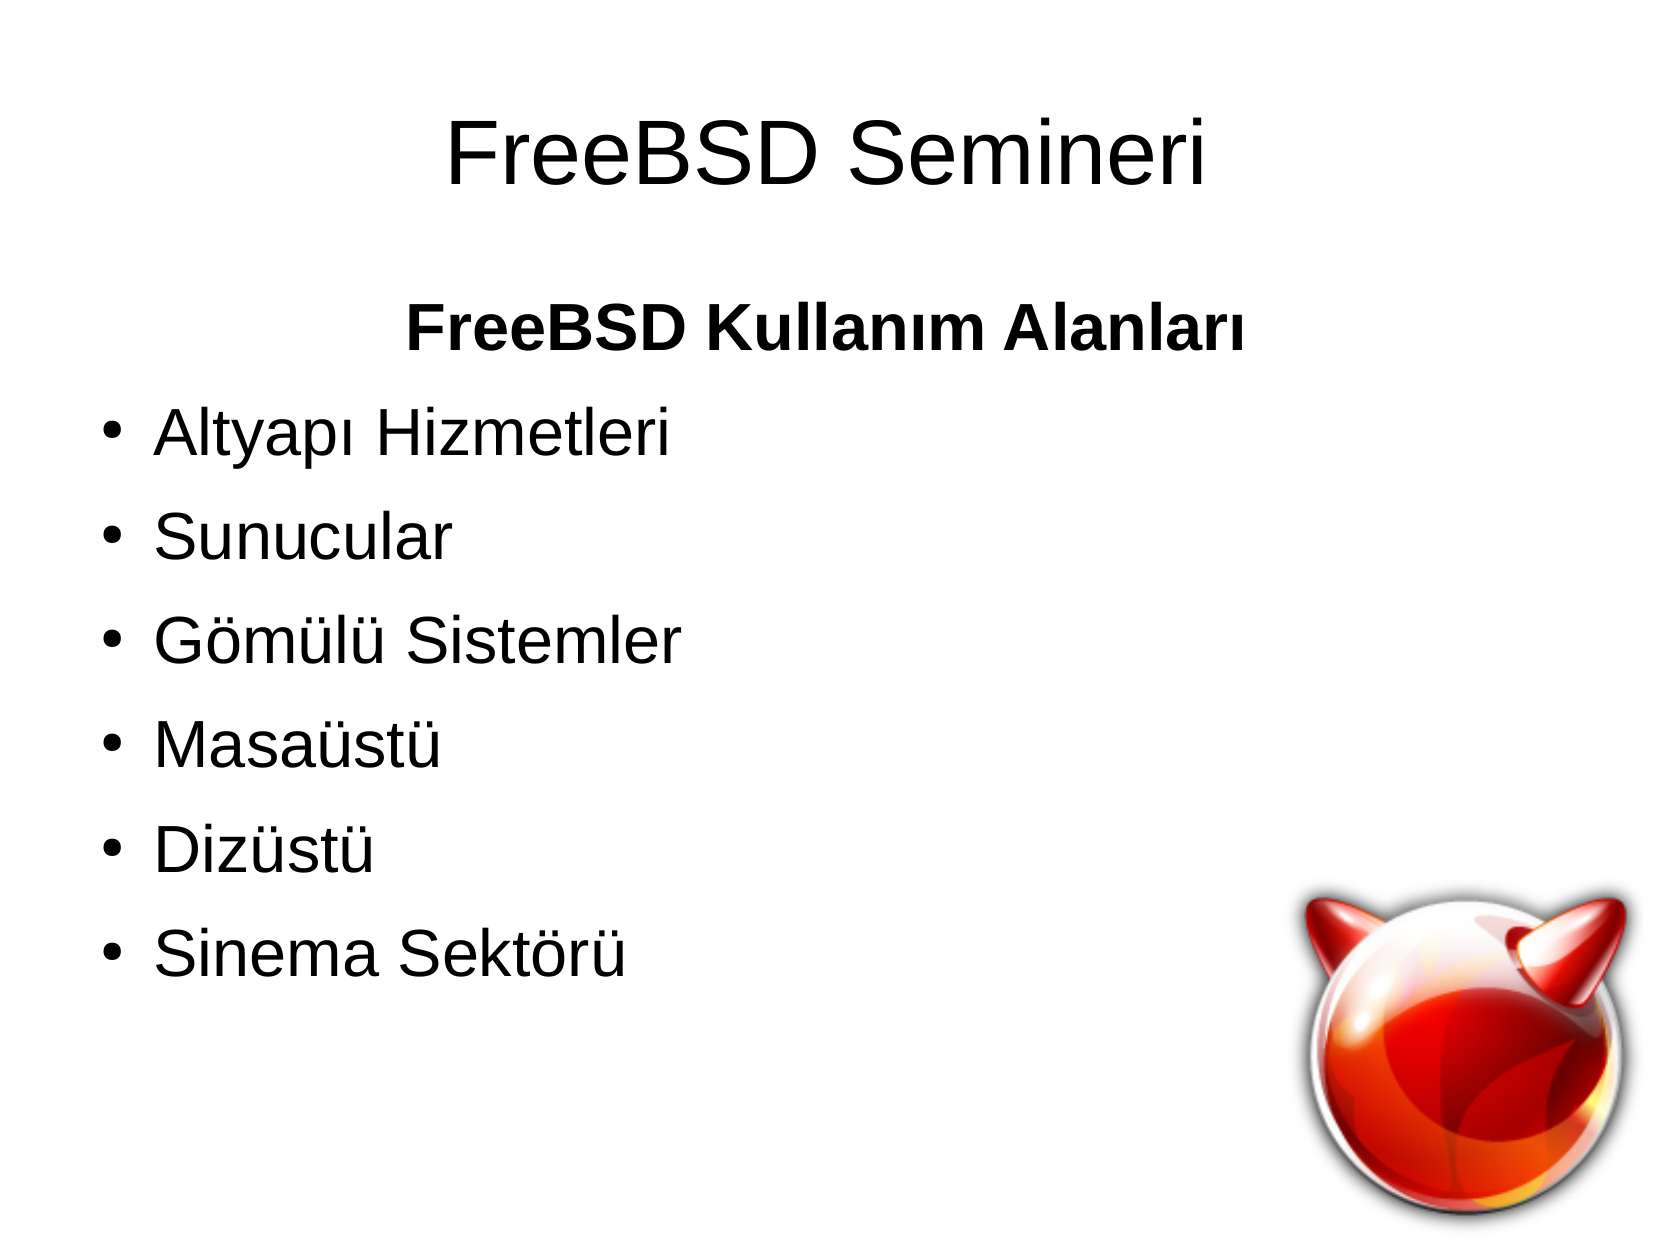

# FreeBSD Semineri
FreeBSD Kullanım Alanları
Altyapı Hizmetleri
Sunucular
Gömülü Sistemler
Masaüstü
Dizüstü
Sinema Sektörü